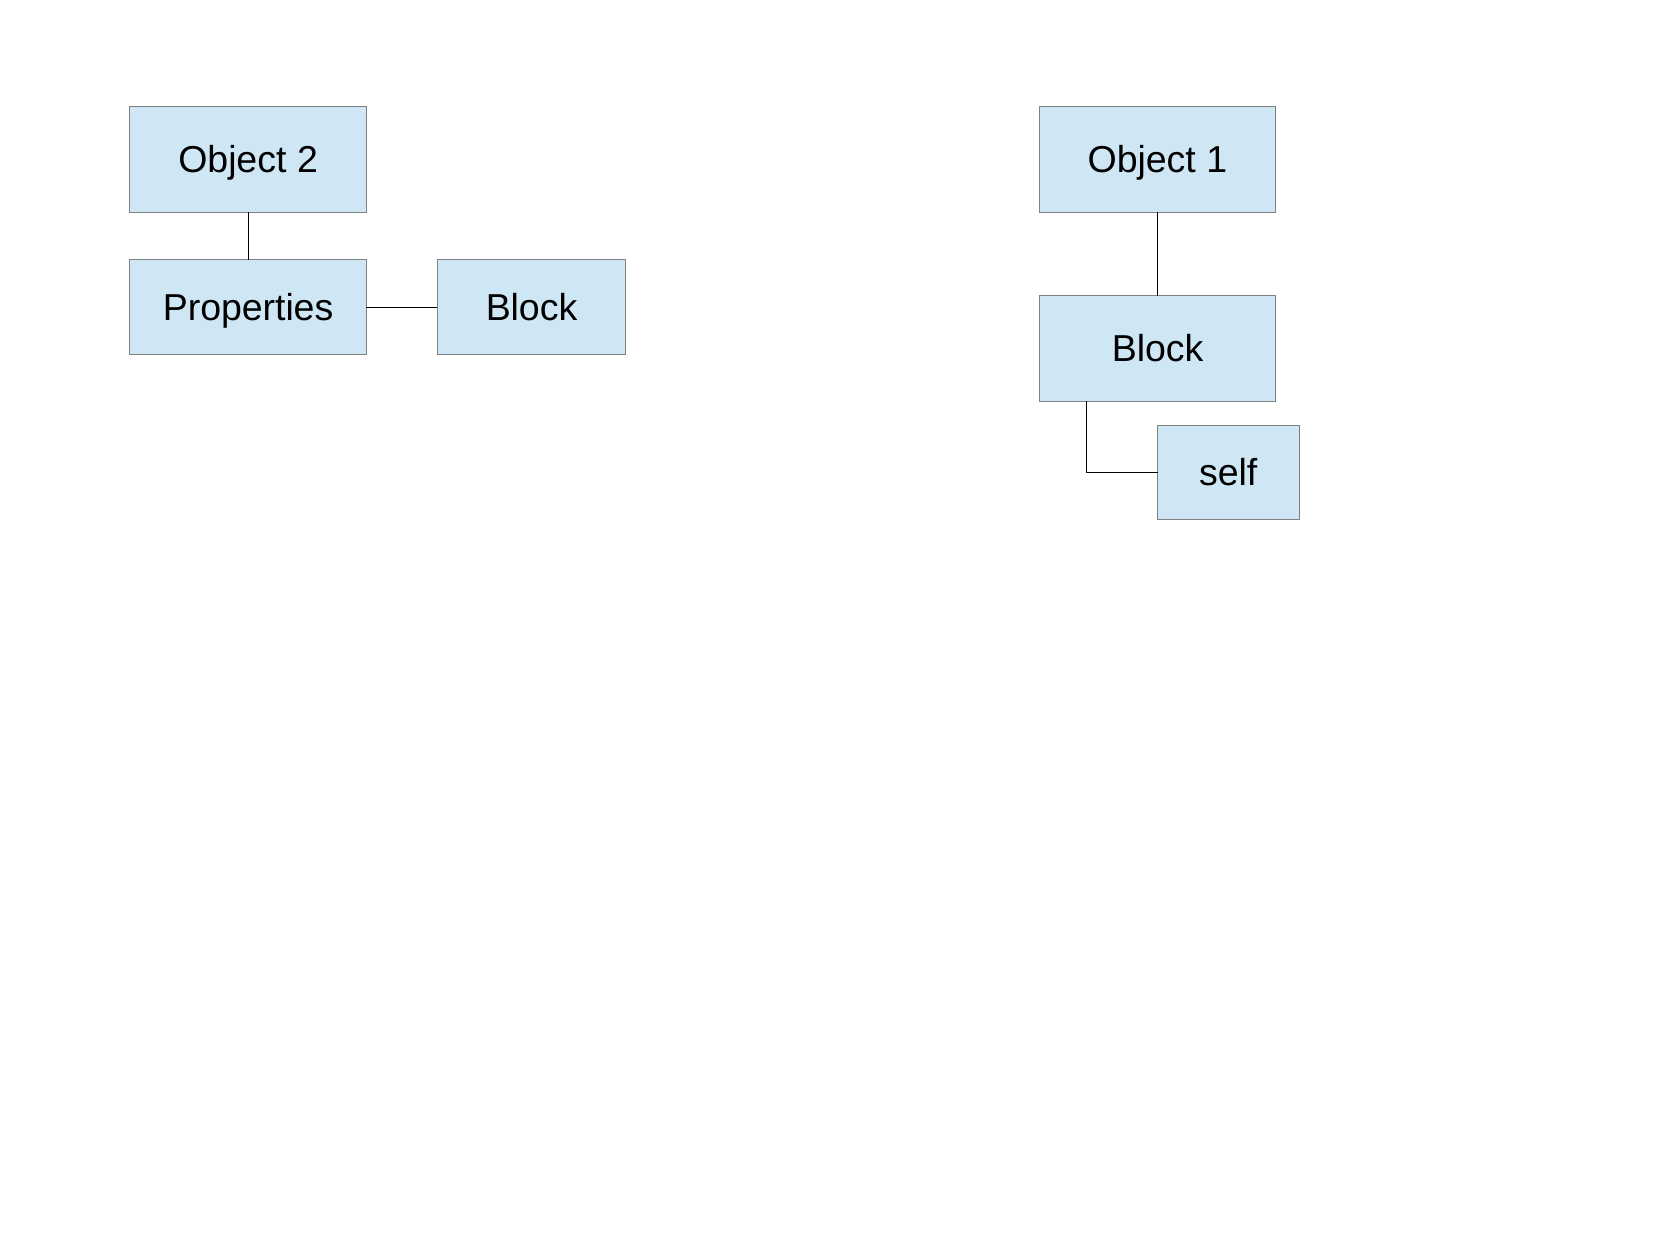

Object 2
Object 1
Properties
Block
Block
self